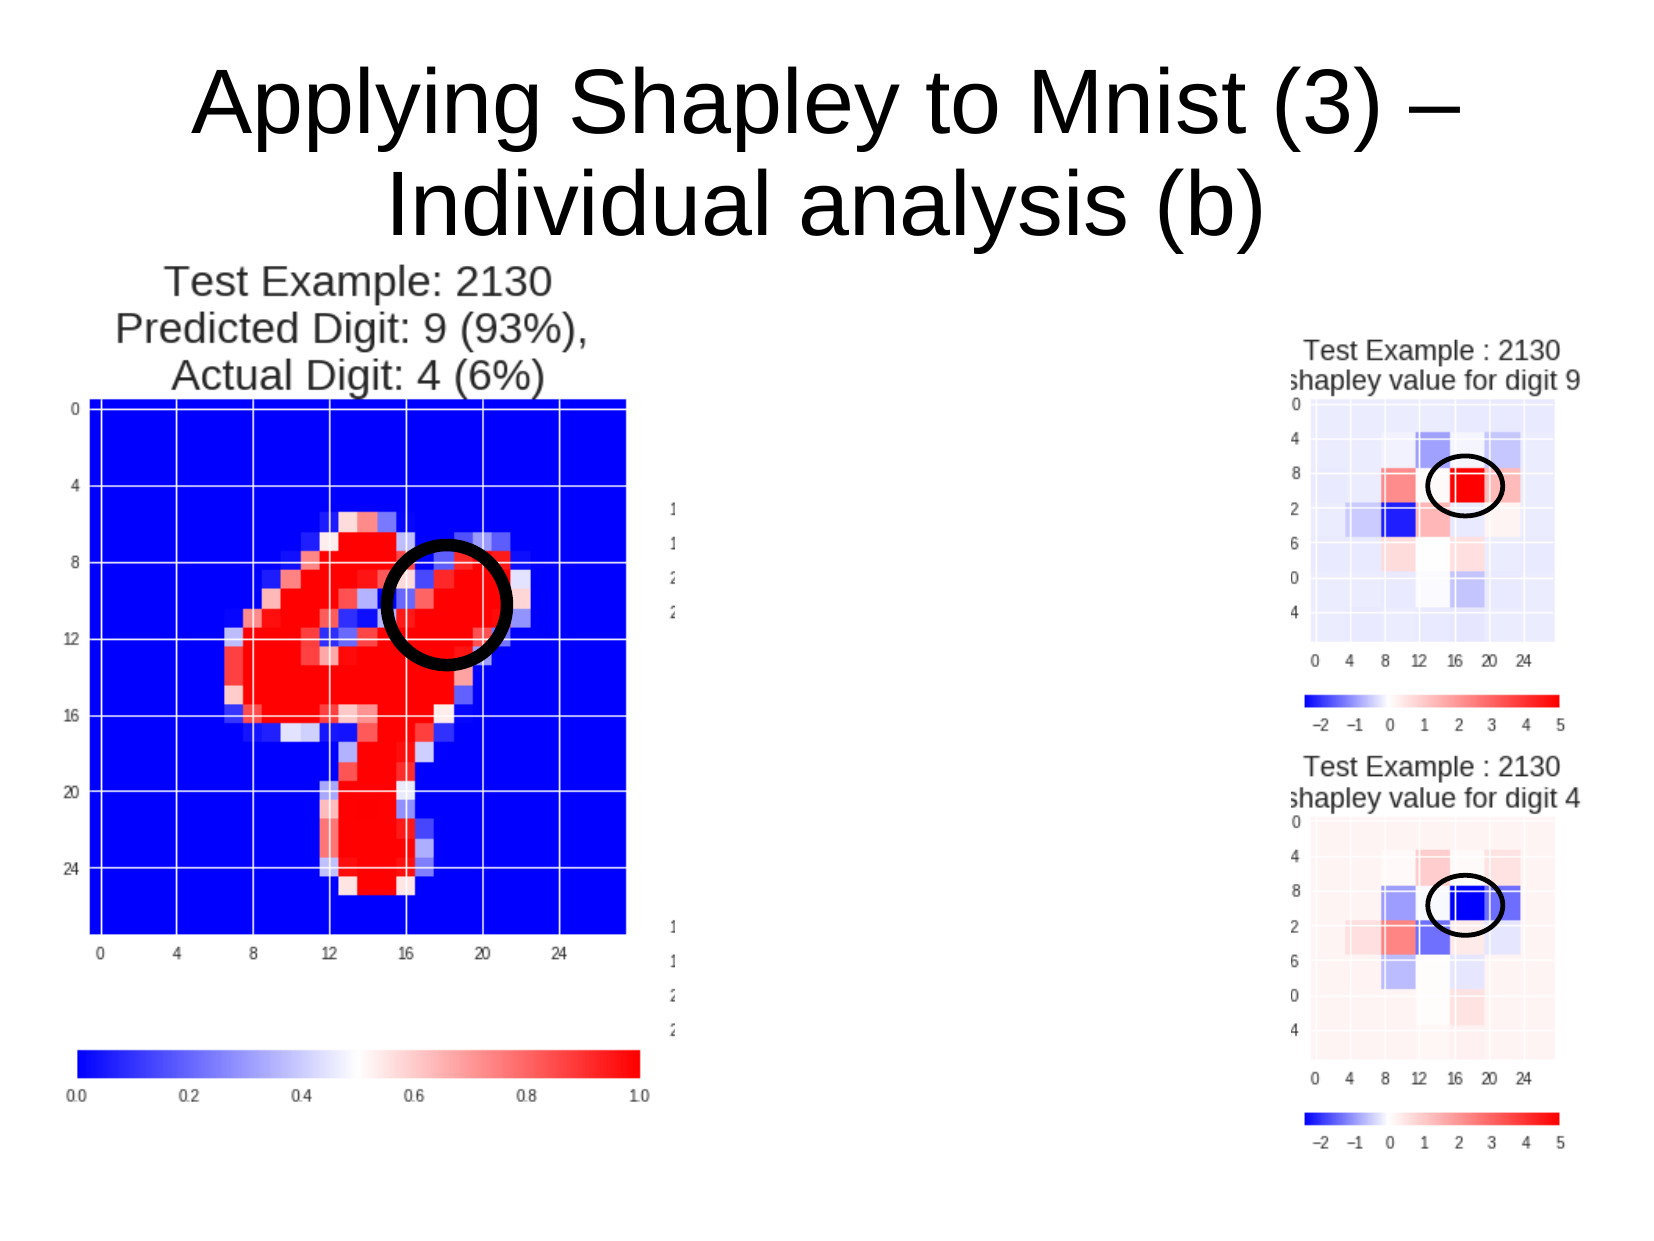

# Applying Shapley to Mnist (3) – Individual analysis (b)